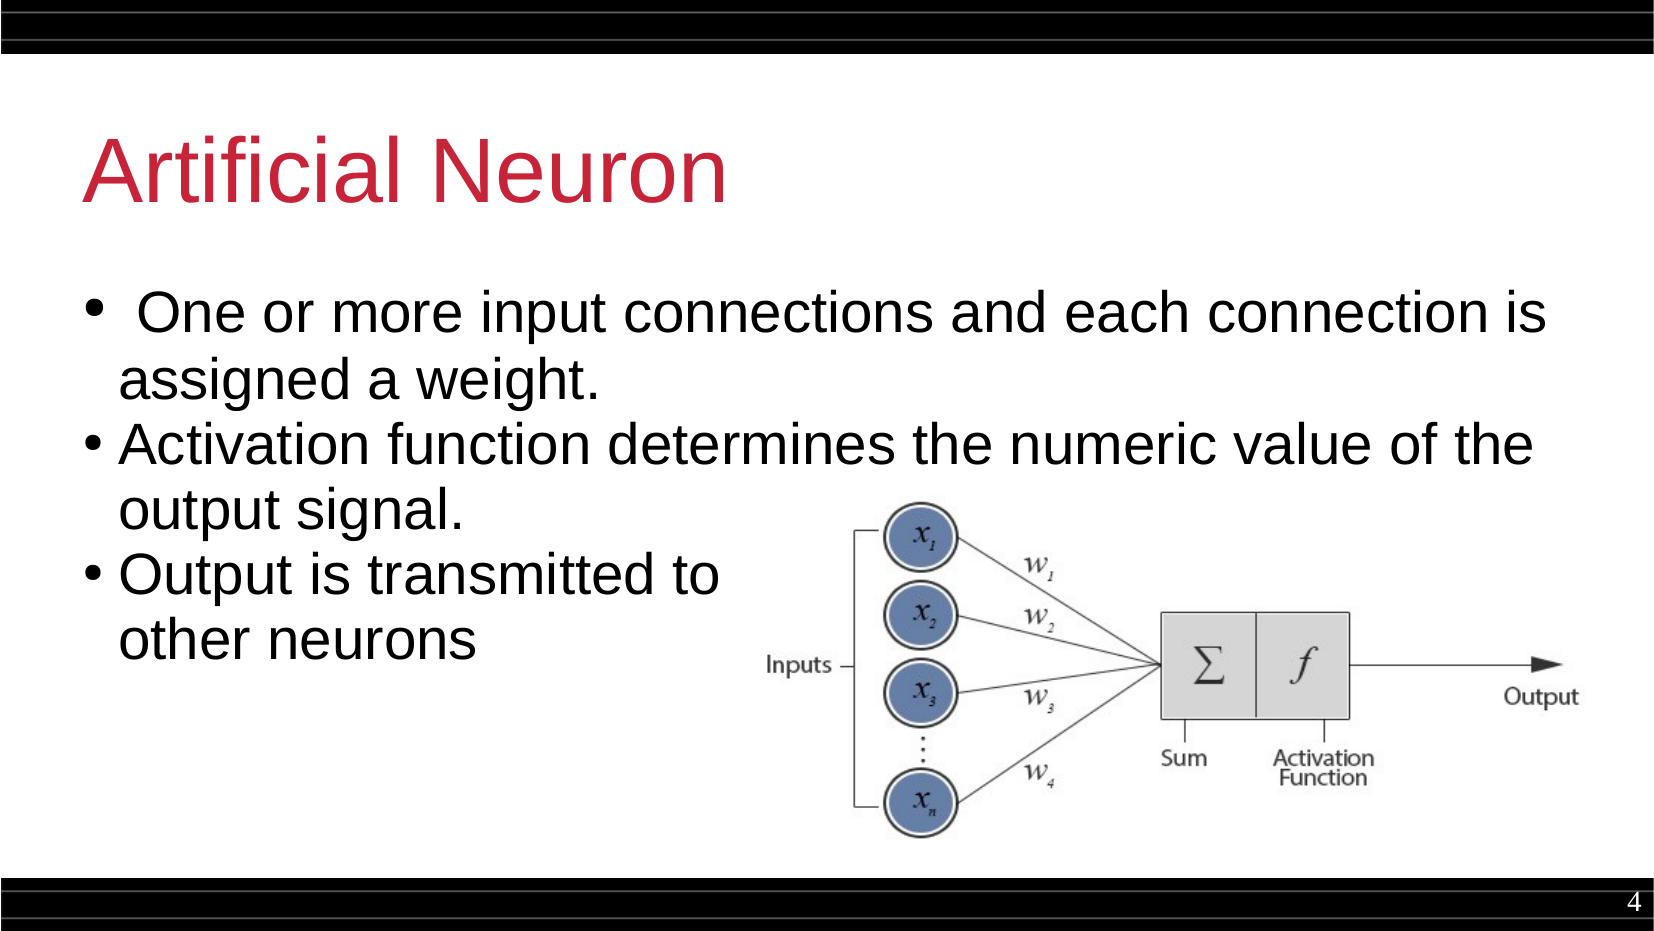

# Artificial Neuron
 One or more input connections and each connection is assigned a weight.
Activation function determines the numeric value of the output signal.
Output is transmitted to
other neurons